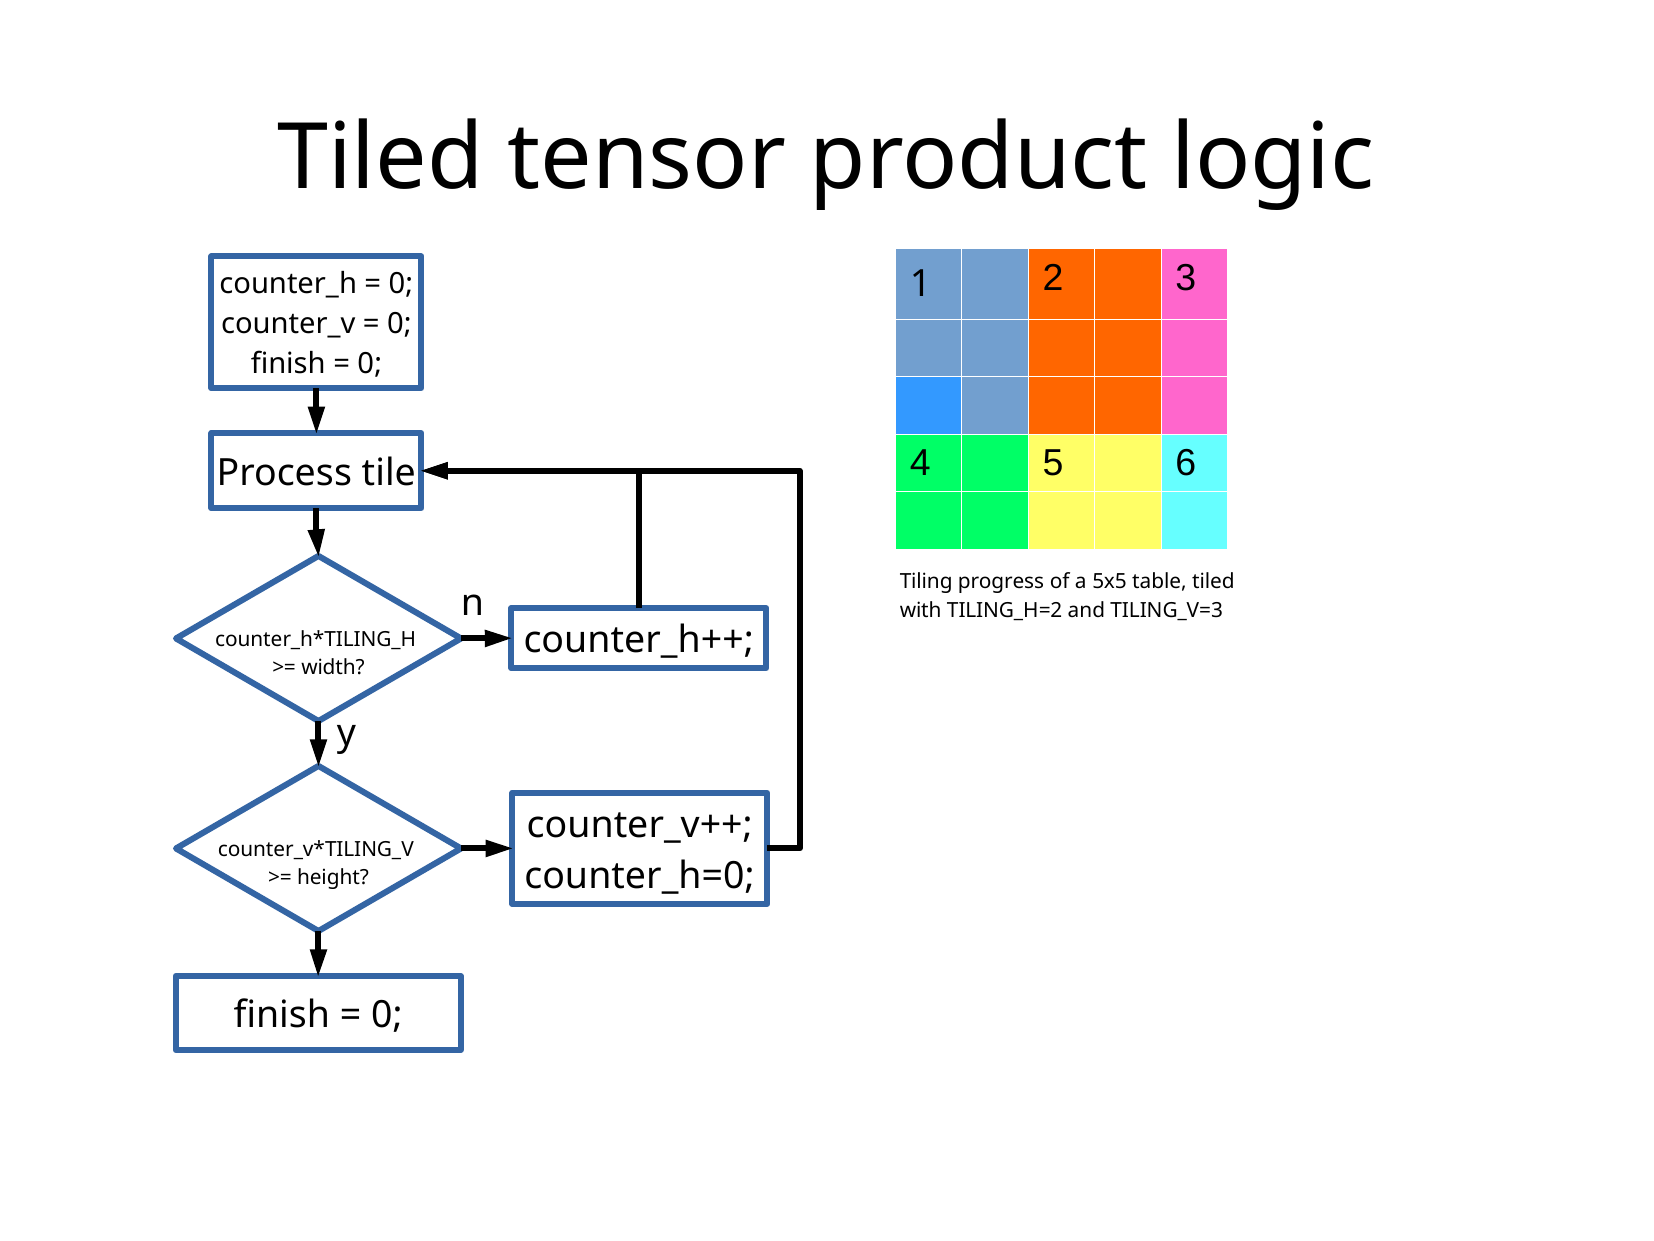

# Tiled tensor product logic
| 1 | | 2 | | 3 |
| --- | --- | --- | --- | --- |
| | | | | |
| | | | | |
| 4 | | 5 | | 6 |
| | | | | |
counter_h = 0;
counter_v = 0;
finish = 0;
Process tile
counter_h*TILING_H
>= width?
Tiling progress of a 5x5 table, tiled
with TILING_H=2 and TILING_V=3
n
counter_h++;
y
counter_v*TILING_V
>= height?
counter_v++;
counter_h=0;
finish = 0;